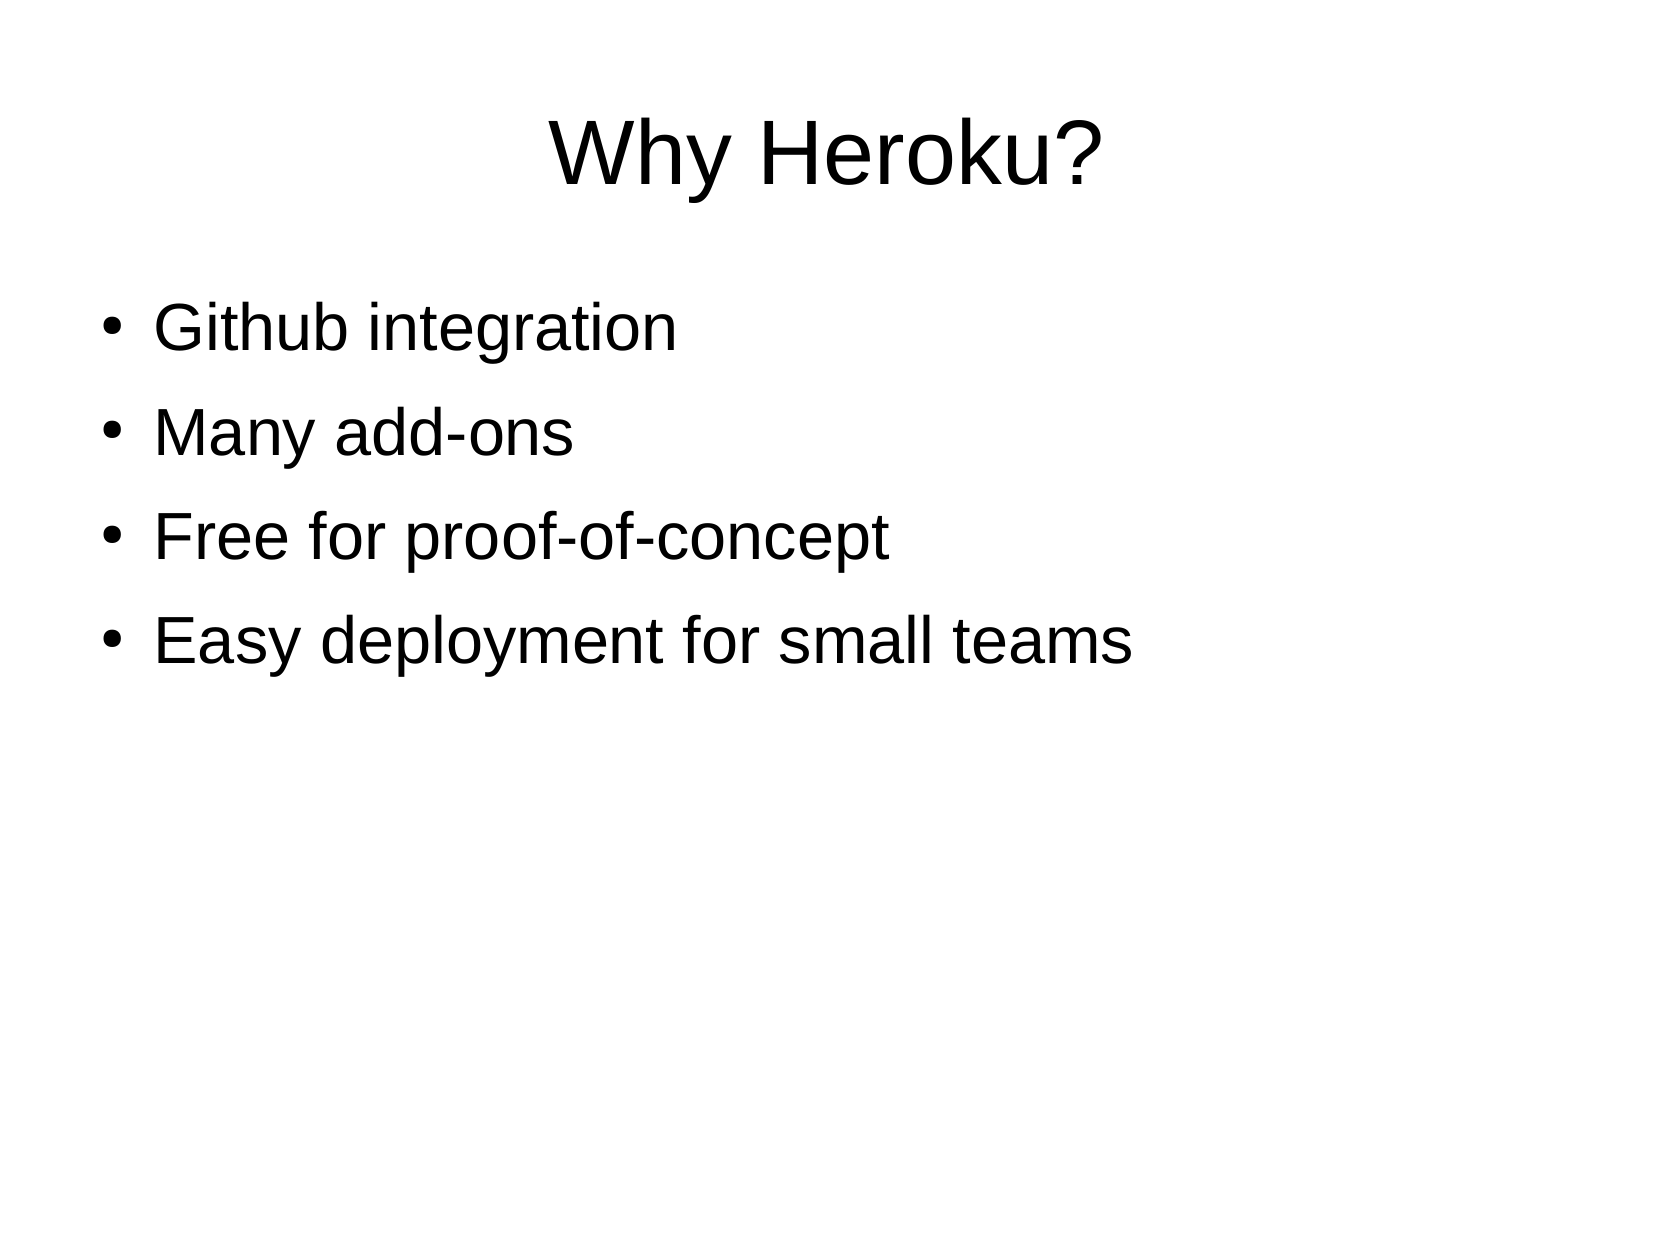

# Why Heroku?
Github integration
Many add-ons
Free for proof-of-concept
Easy deployment for small teams